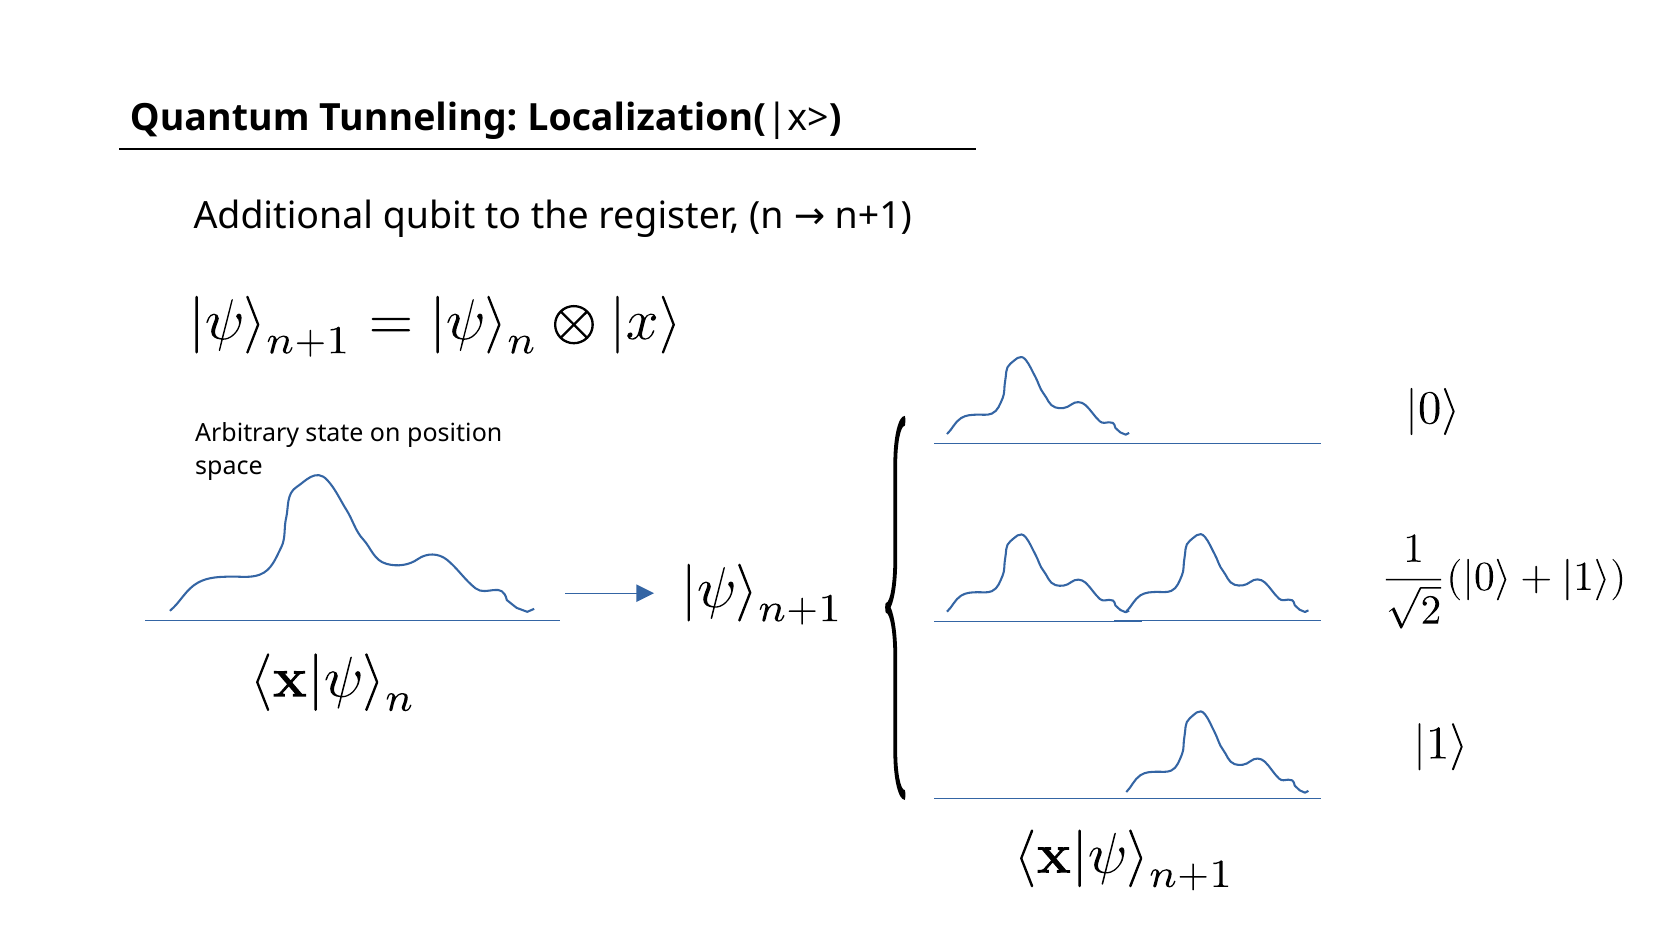

Quantum Tunneling: Localization(|x>)
Additional qubit to the register, (n → n+1)
Arbitrary state on position space